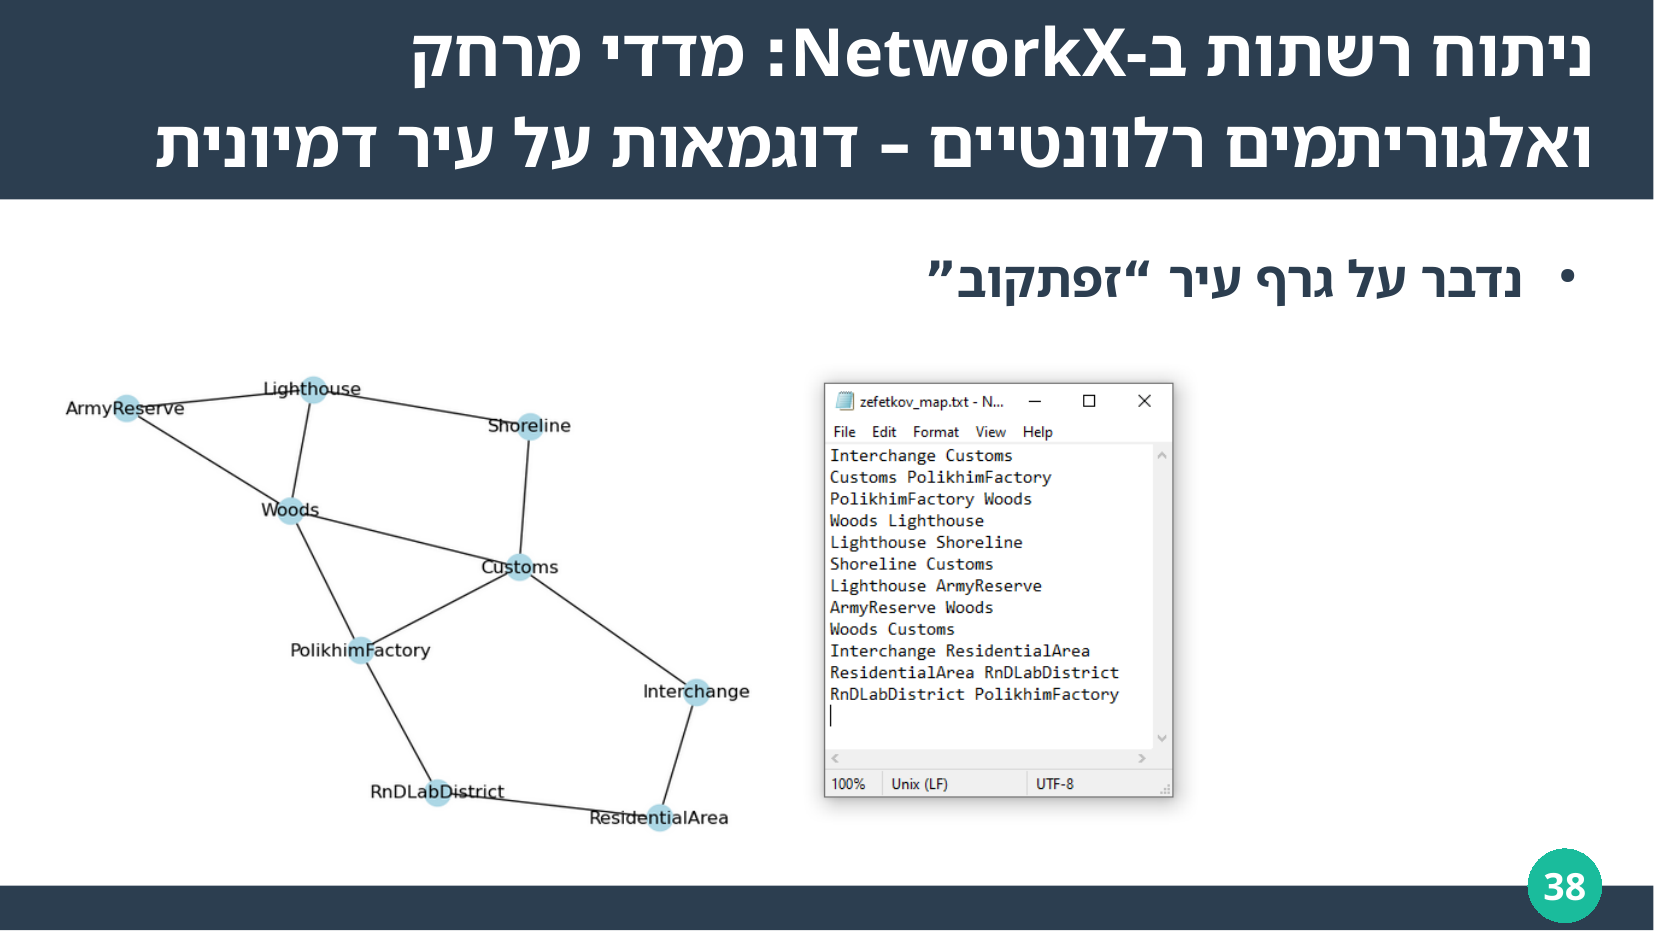

# ניתוח רשתות ב-NetworkX: מדדי מרחק ואלגוריתמים רלוונטיים – דוגמאות על עיר דמיונית
נדבר על גרף עיר “זפתקוב”
38